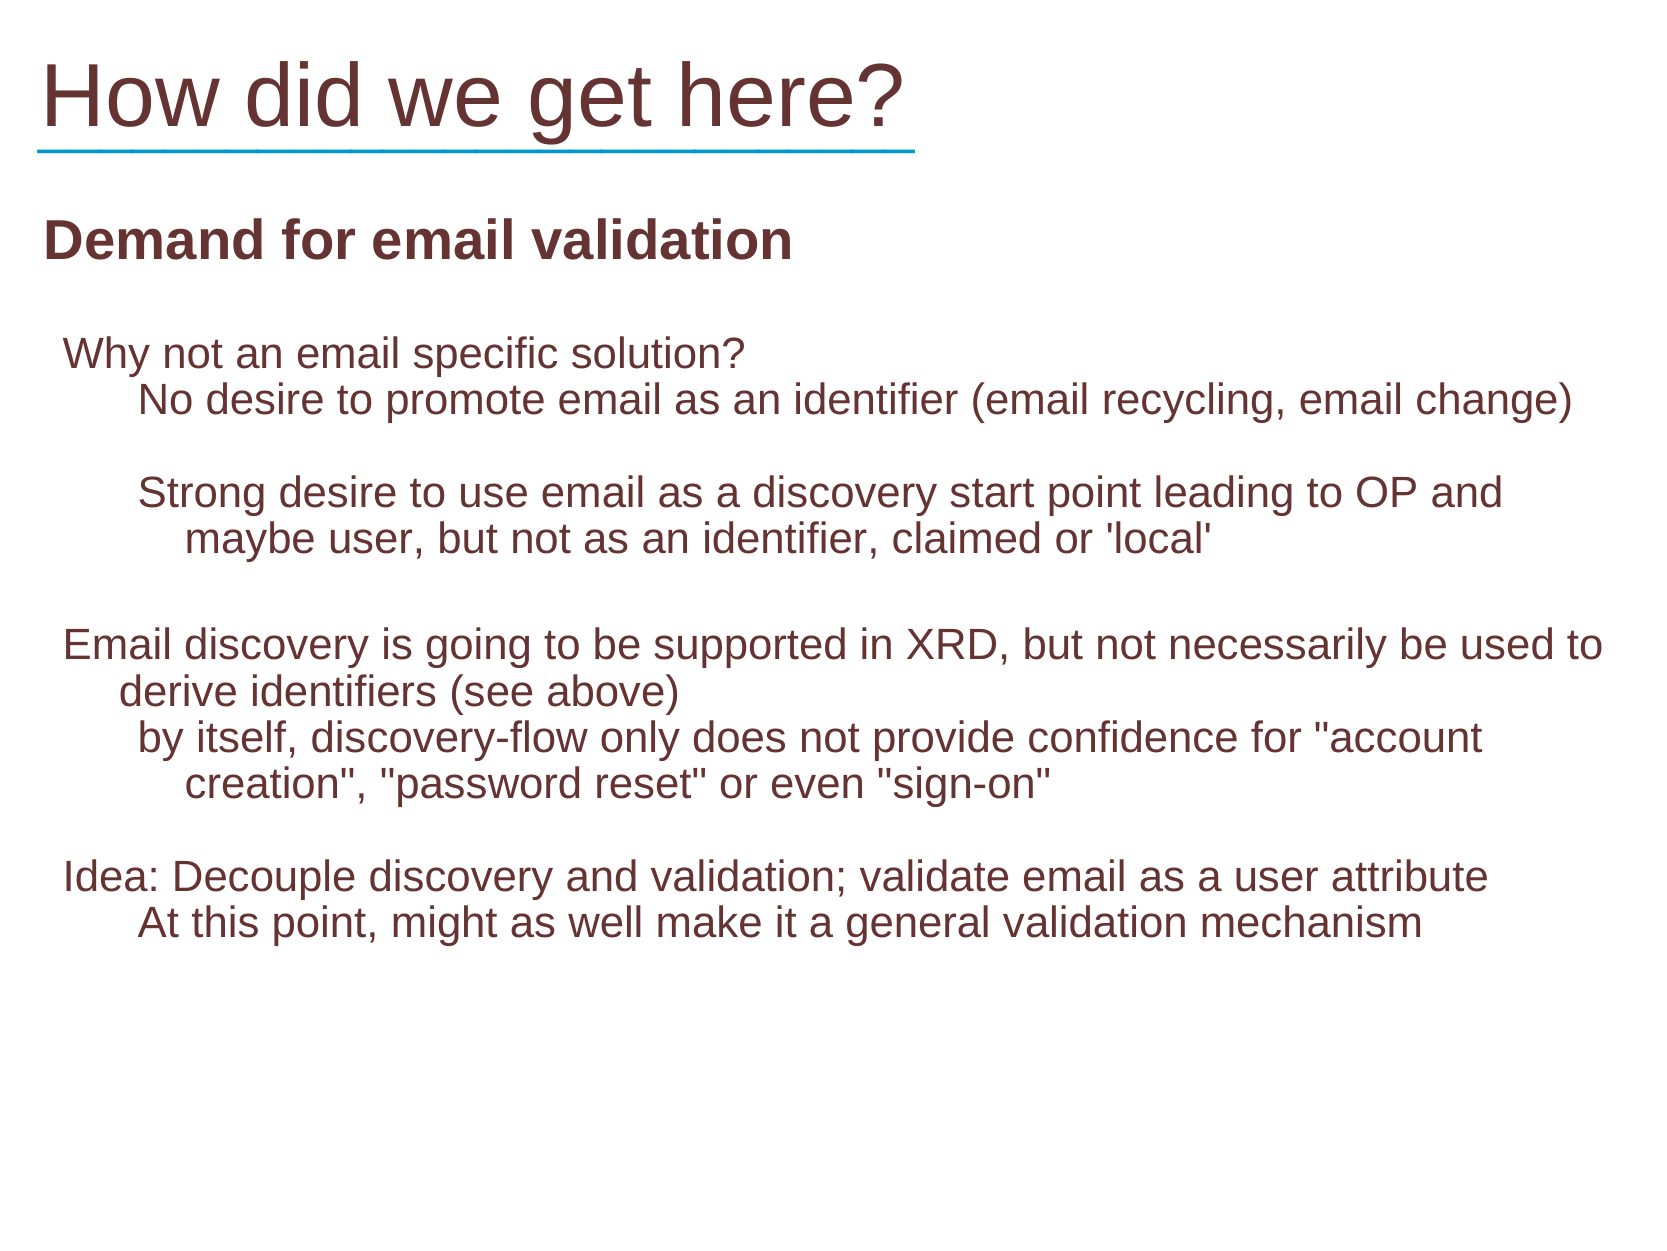

# How did we get here?
____________________________
Demand for email validation
Why not an email specific solution?
No desire to promote email as an identifier (email recycling, email change)
Strong desire to use email as a discovery start point leading to OP and maybe user, but not as an identifier, claimed or 'local'
Email discovery is going to be supported in XRD, but not necessarily be used to derive identifiers (see above)
by itself, discovery-flow only does not provide confidence for "account creation", "password reset" or even "sign-on"
Idea: Decouple discovery and validation; validate email as a user attribute
At this point, might as well make it a general validation mechanism